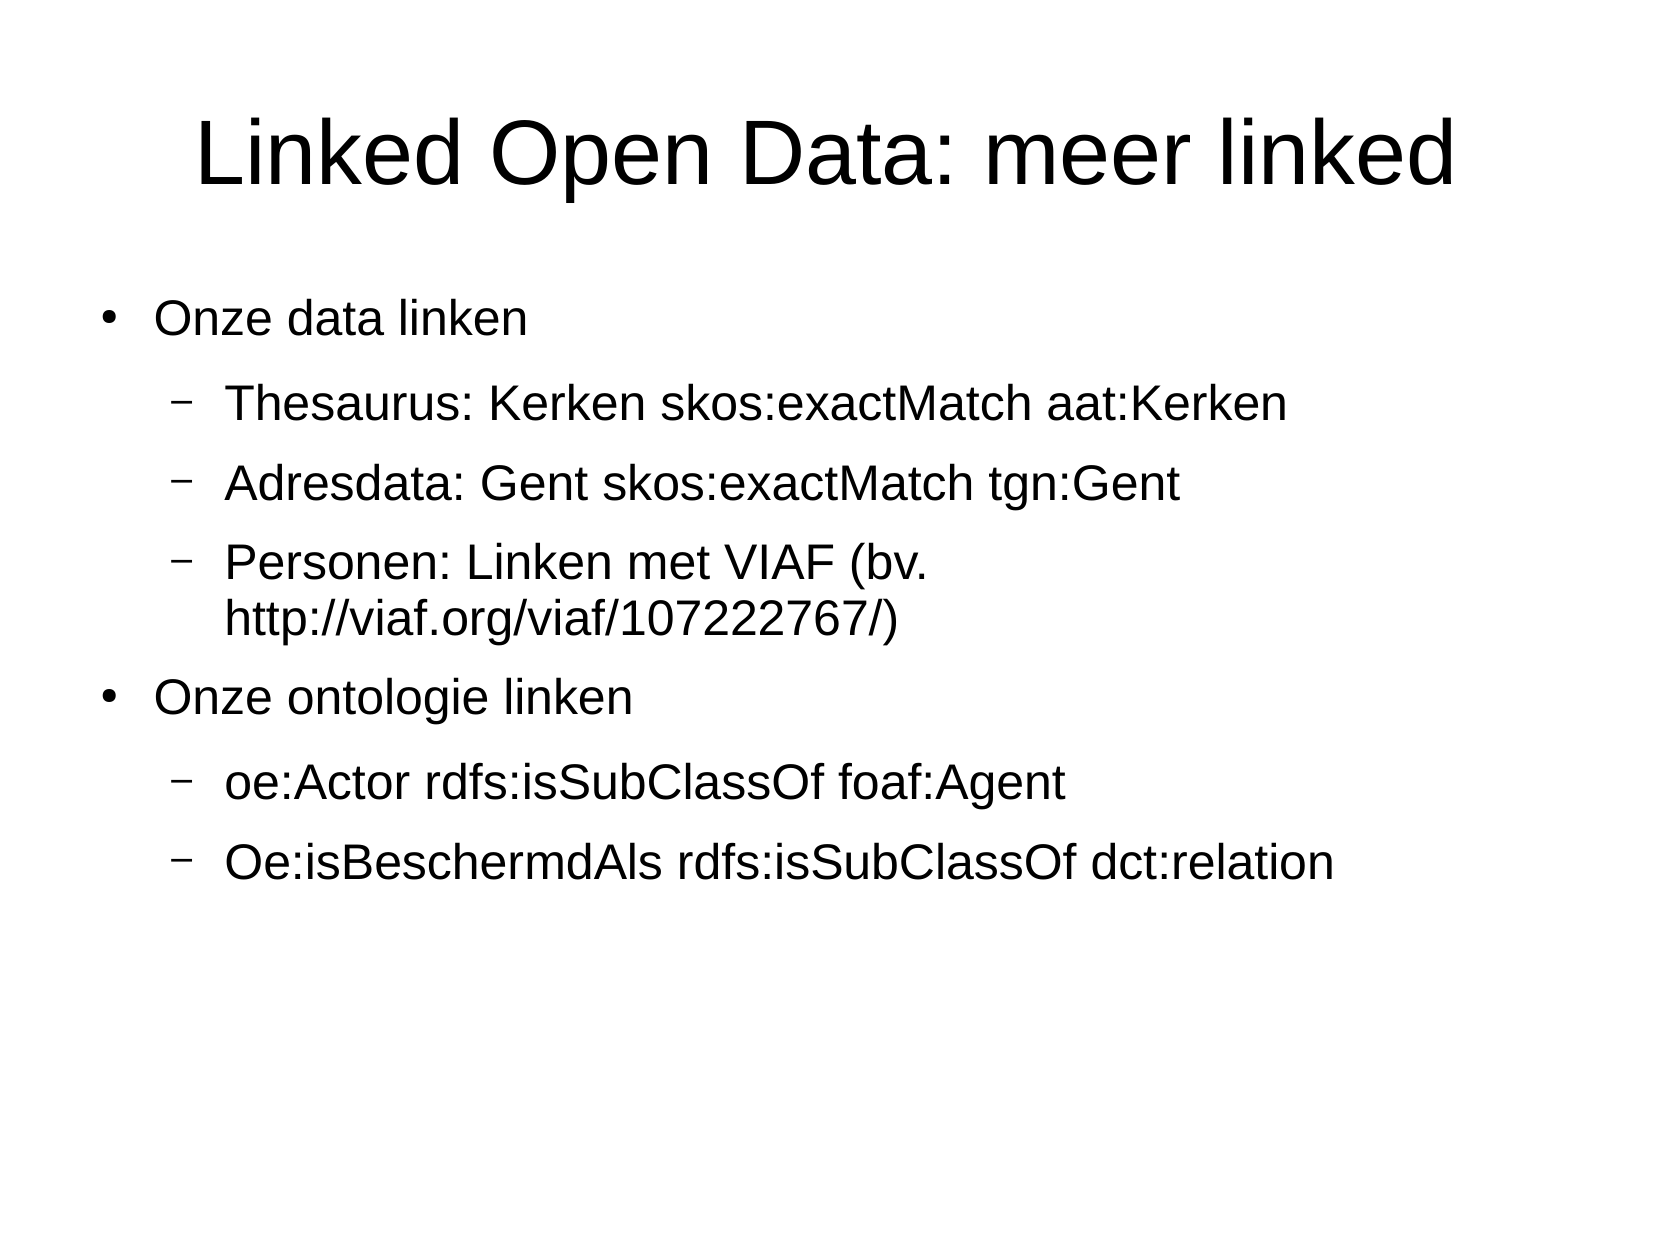

# Linked Open Data: meer linked
Onze data linken
Thesaurus: Kerken skos:exactMatch aat:Kerken
Adresdata: Gent skos:exactMatch tgn:Gent
Personen: Linken met VIAF (bv. http://viaf.org/viaf/107222767/)
Onze ontologie linken
oe:Actor rdfs:isSubClassOf foaf:Agent
Oe:isBeschermdAls rdfs:isSubClassOf dct:relation